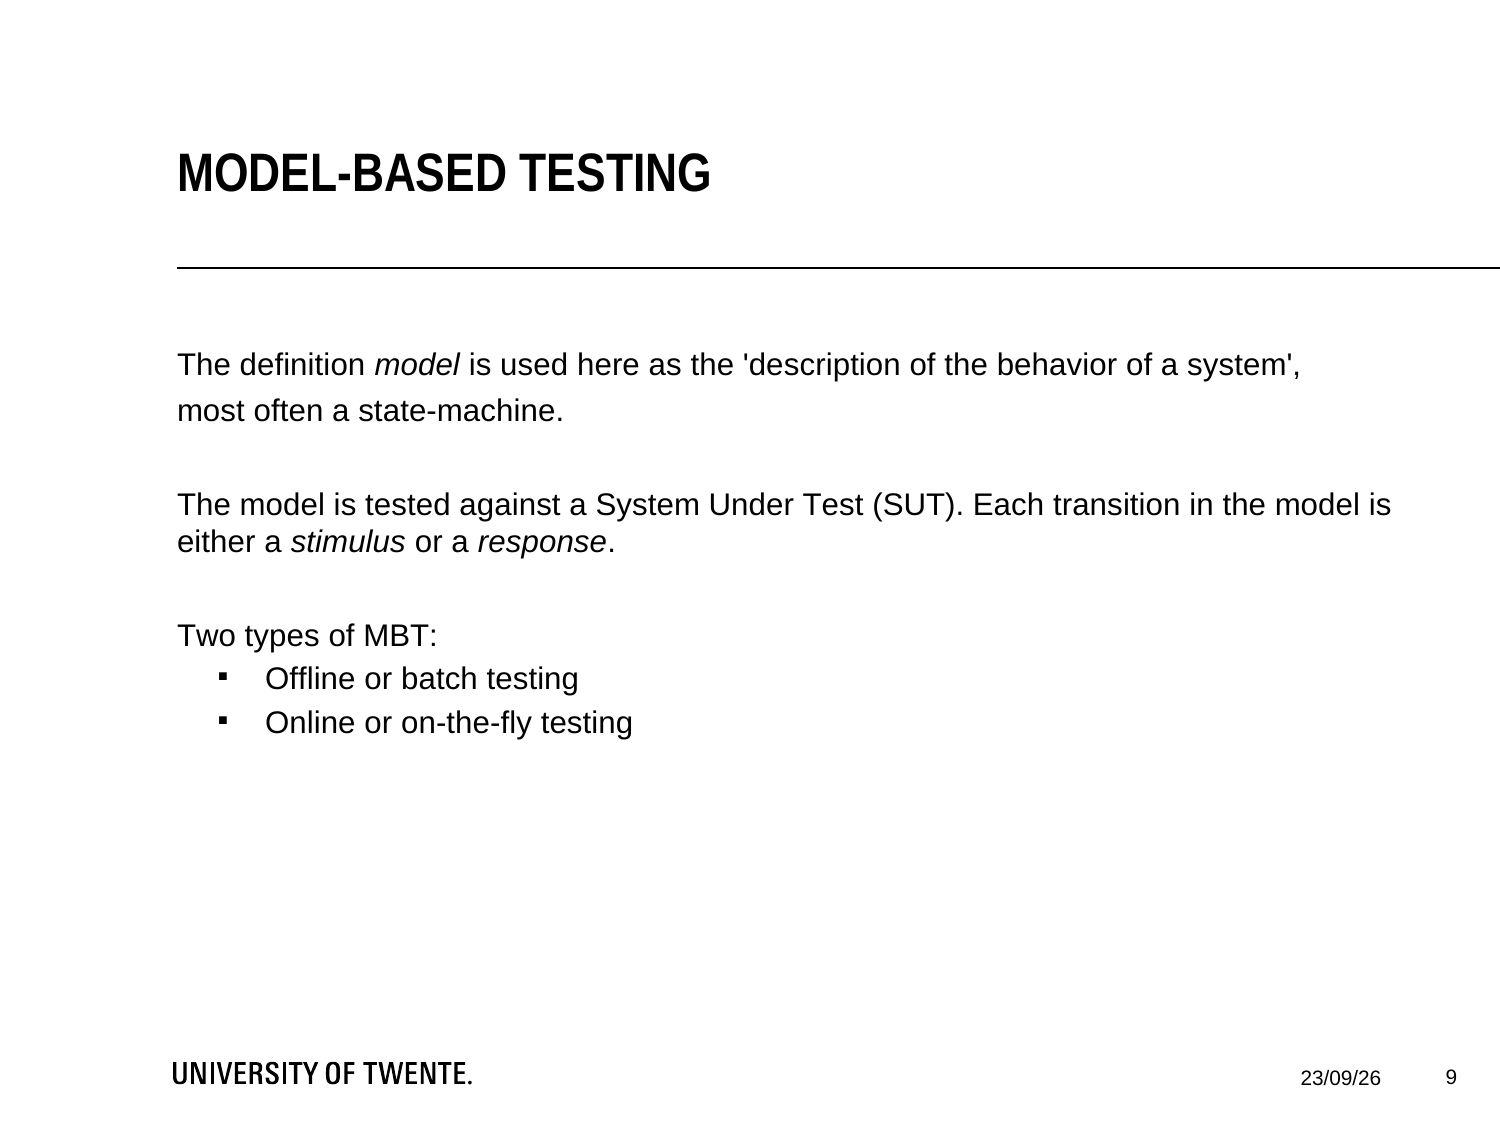

# MODEL-BASED TESTING
The definition model is used here as the 'description of the behavior of a system',
most often a state-machine.
The model is tested against a System Under Test (SUT). Each transition in the model is either a stimulus or a response.
Two types of MBT:
Offline or batch testing
Online or on-the-fly testing